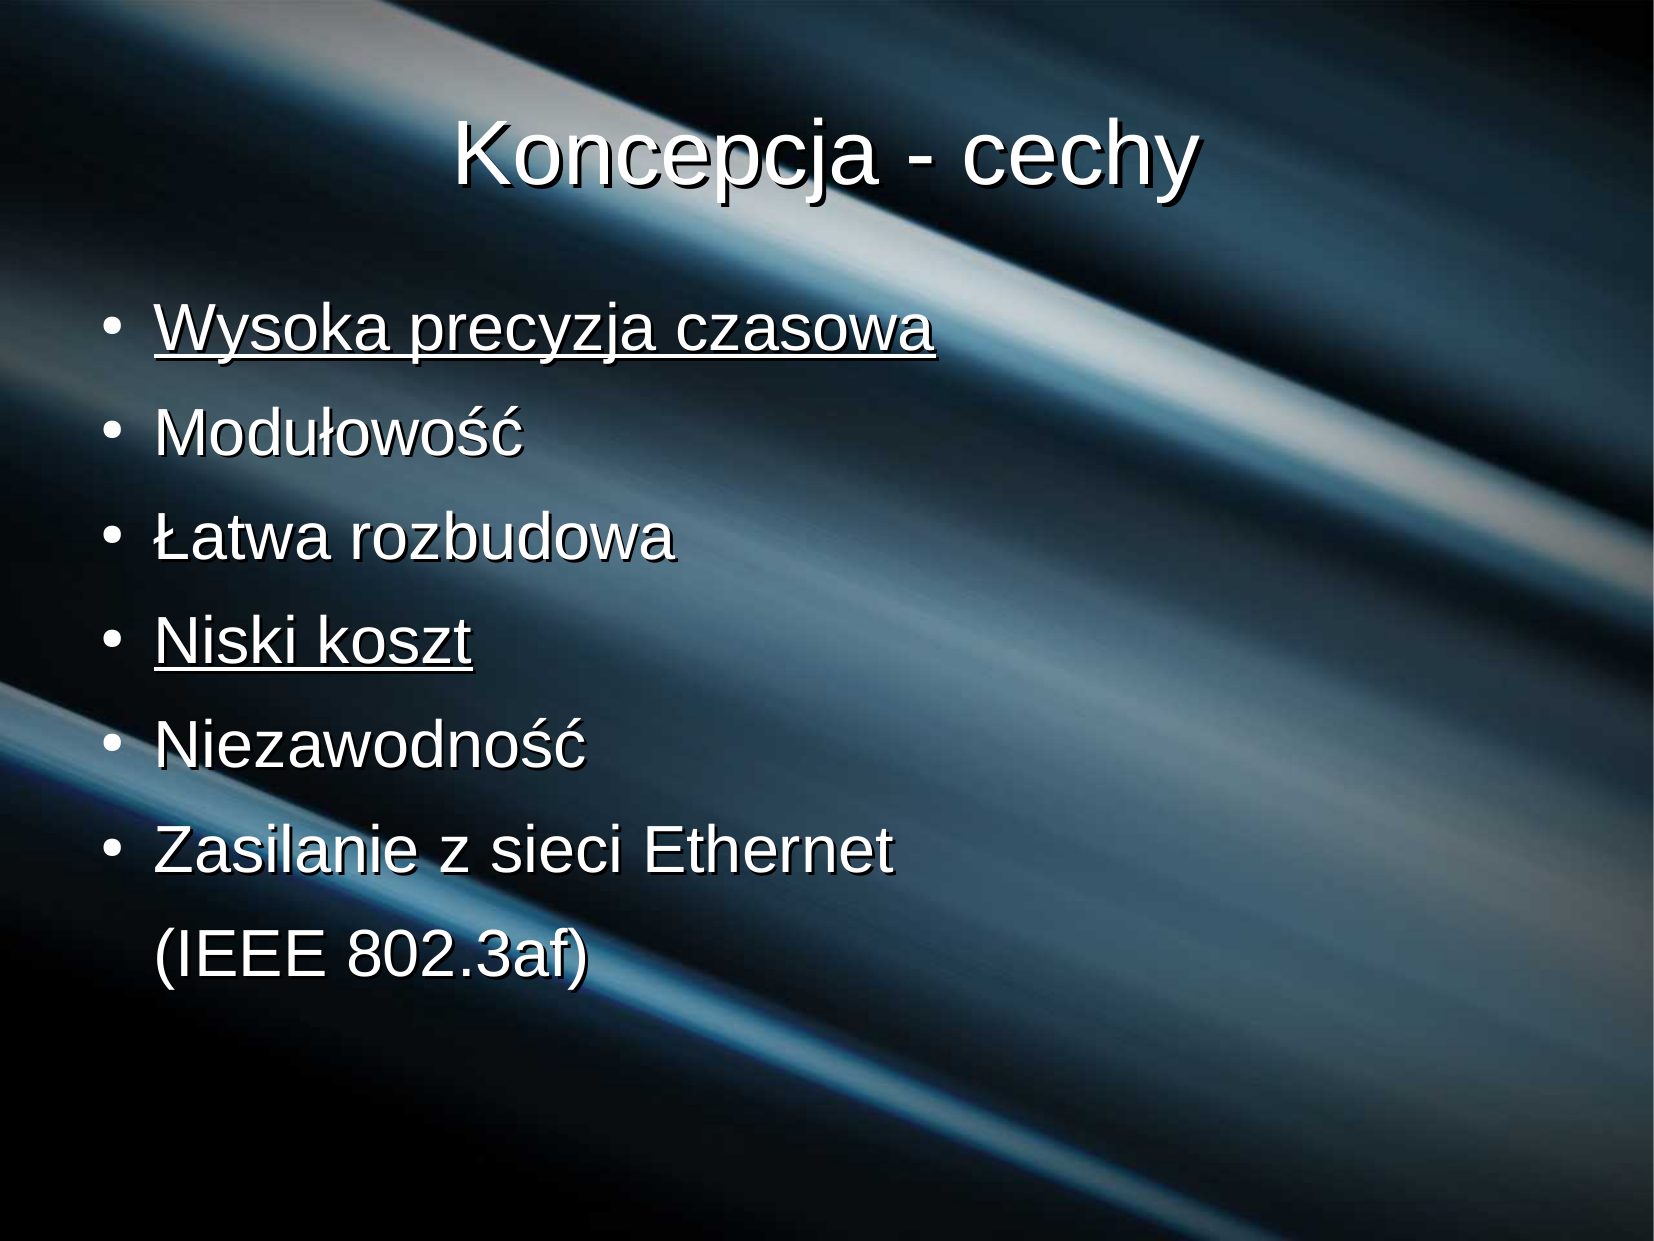

# Koncepcja - cechy
Wysoka precyzja czasowa
Modułowość
Łatwa rozbudowa
Niski koszt
Niezawodność
Zasilanie z sieci Ethernet
(IEEE 802.3af)